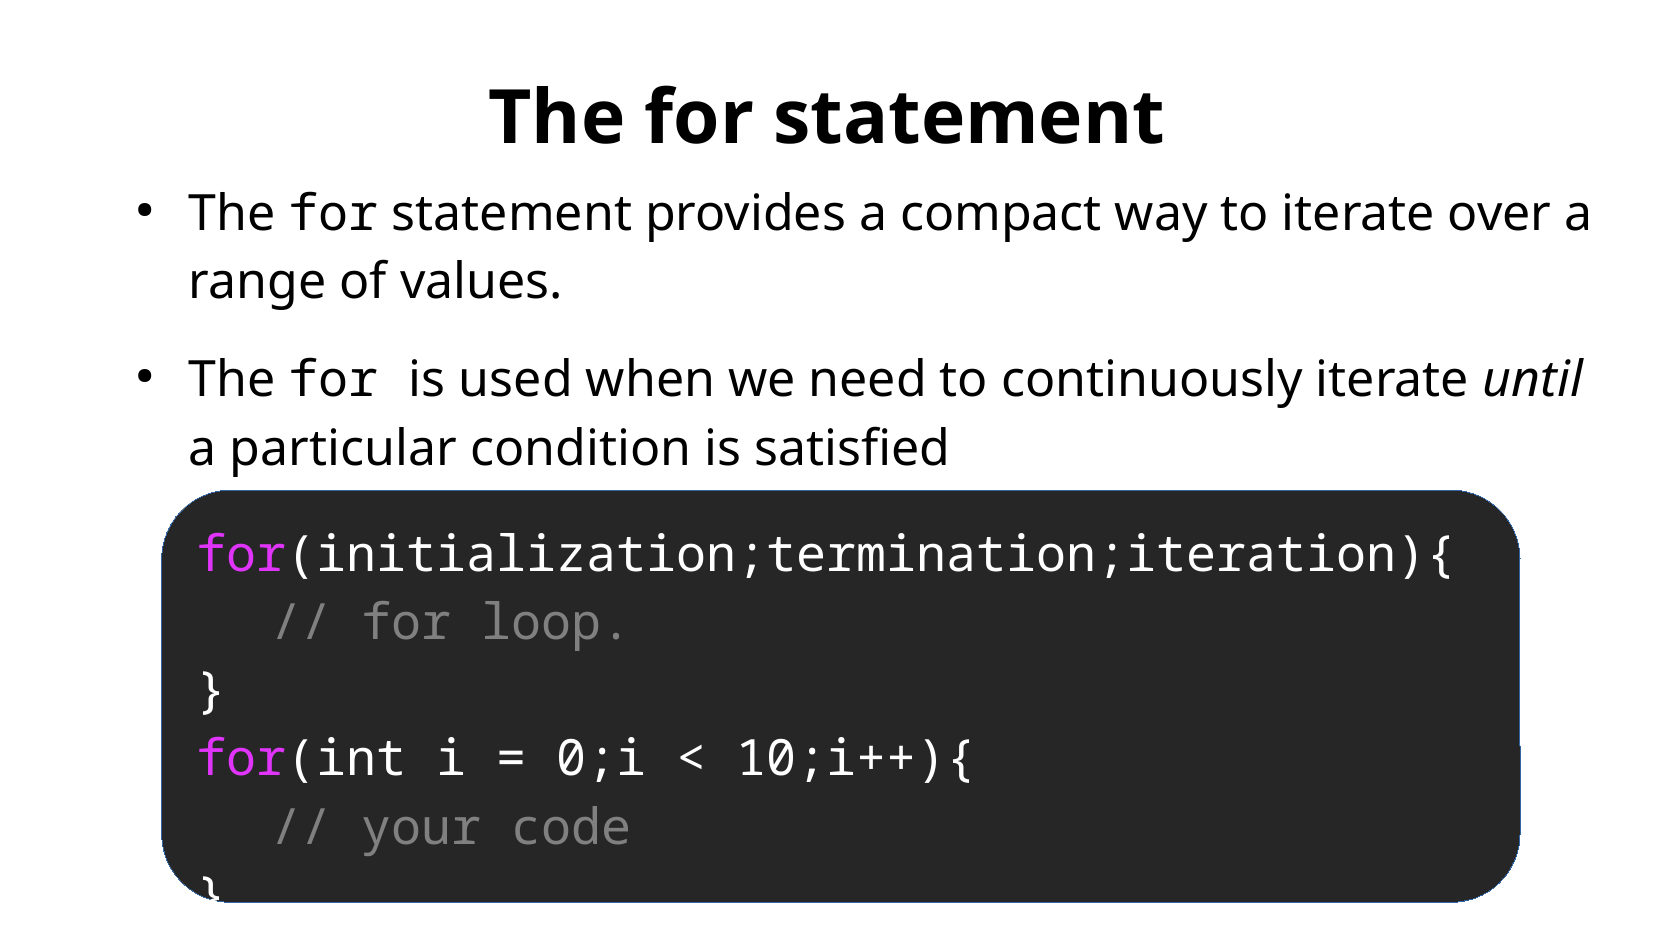

# The for statement
The for statement provides a compact way to iterate over a range of values.
The for is used when we need to continuously iterate until a particular condition is satisfied
for(initialization;termination;iteration){
	// for loop.
}
for(int i = 0;i < 10;i++){
	// your code
}